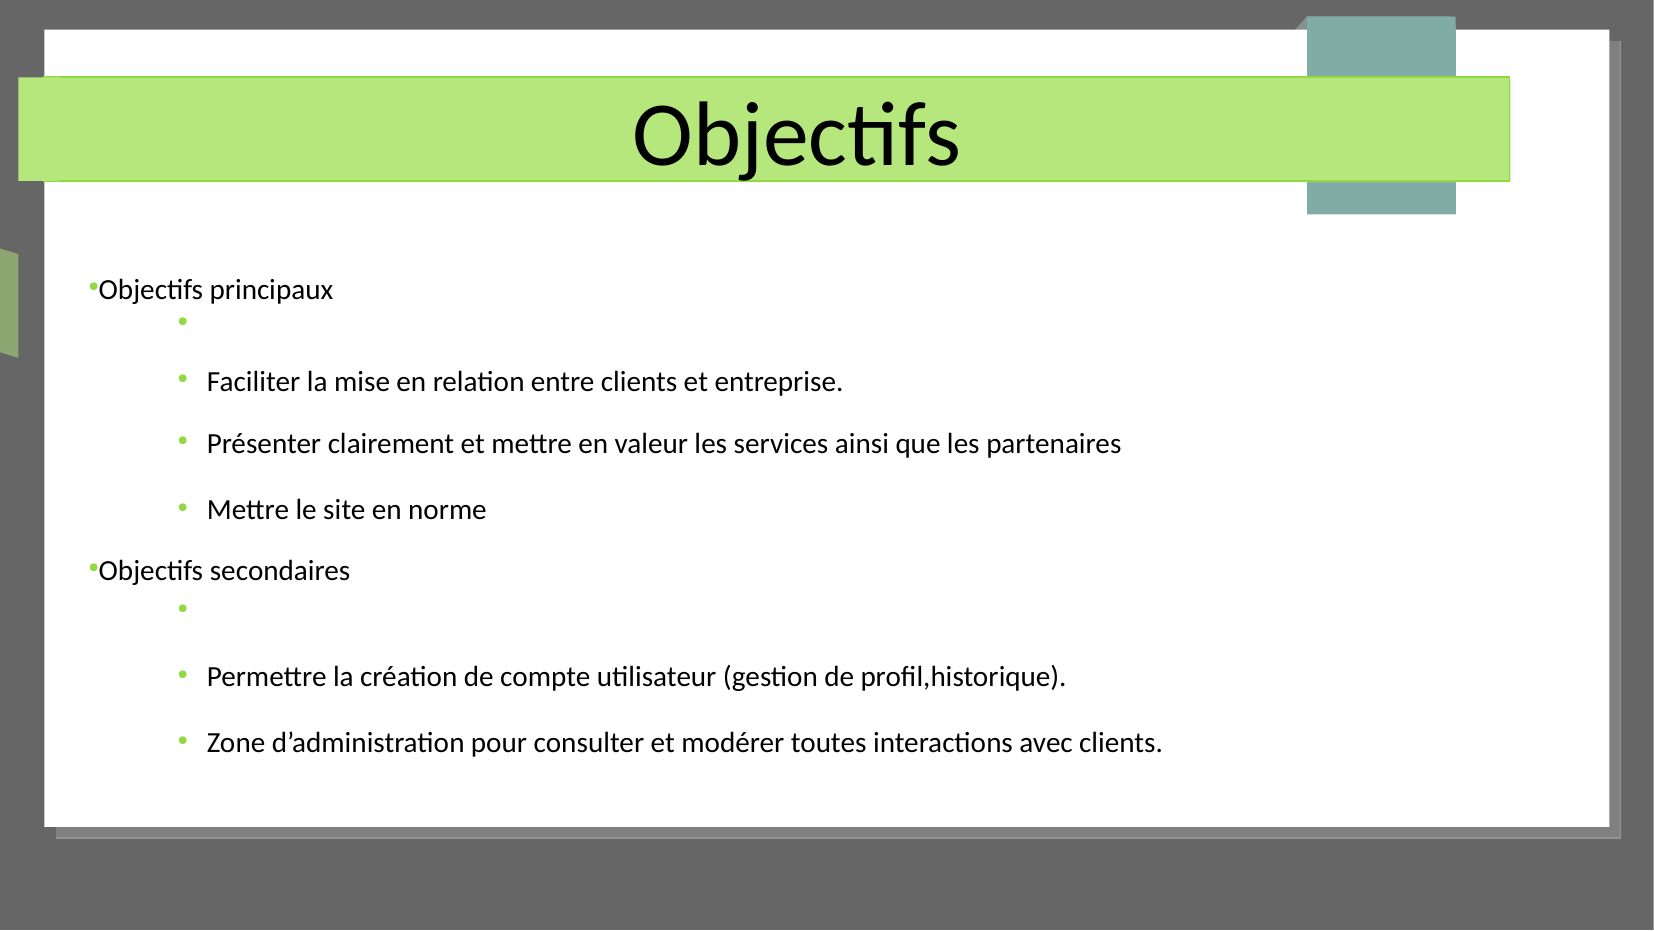

# Objectifs
Objectifs principaux
Faciliter la mise en relation entre clients et entreprise.
Présenter clairement et mettre en valeur les services ainsi que les partenaires
Mettre le site en norme
Objectifs secondaires
Permettre la création de compte utilisateur (gestion de profil,historique).
Zone d’administration pour consulter et modérer toutes interactions avec clients.